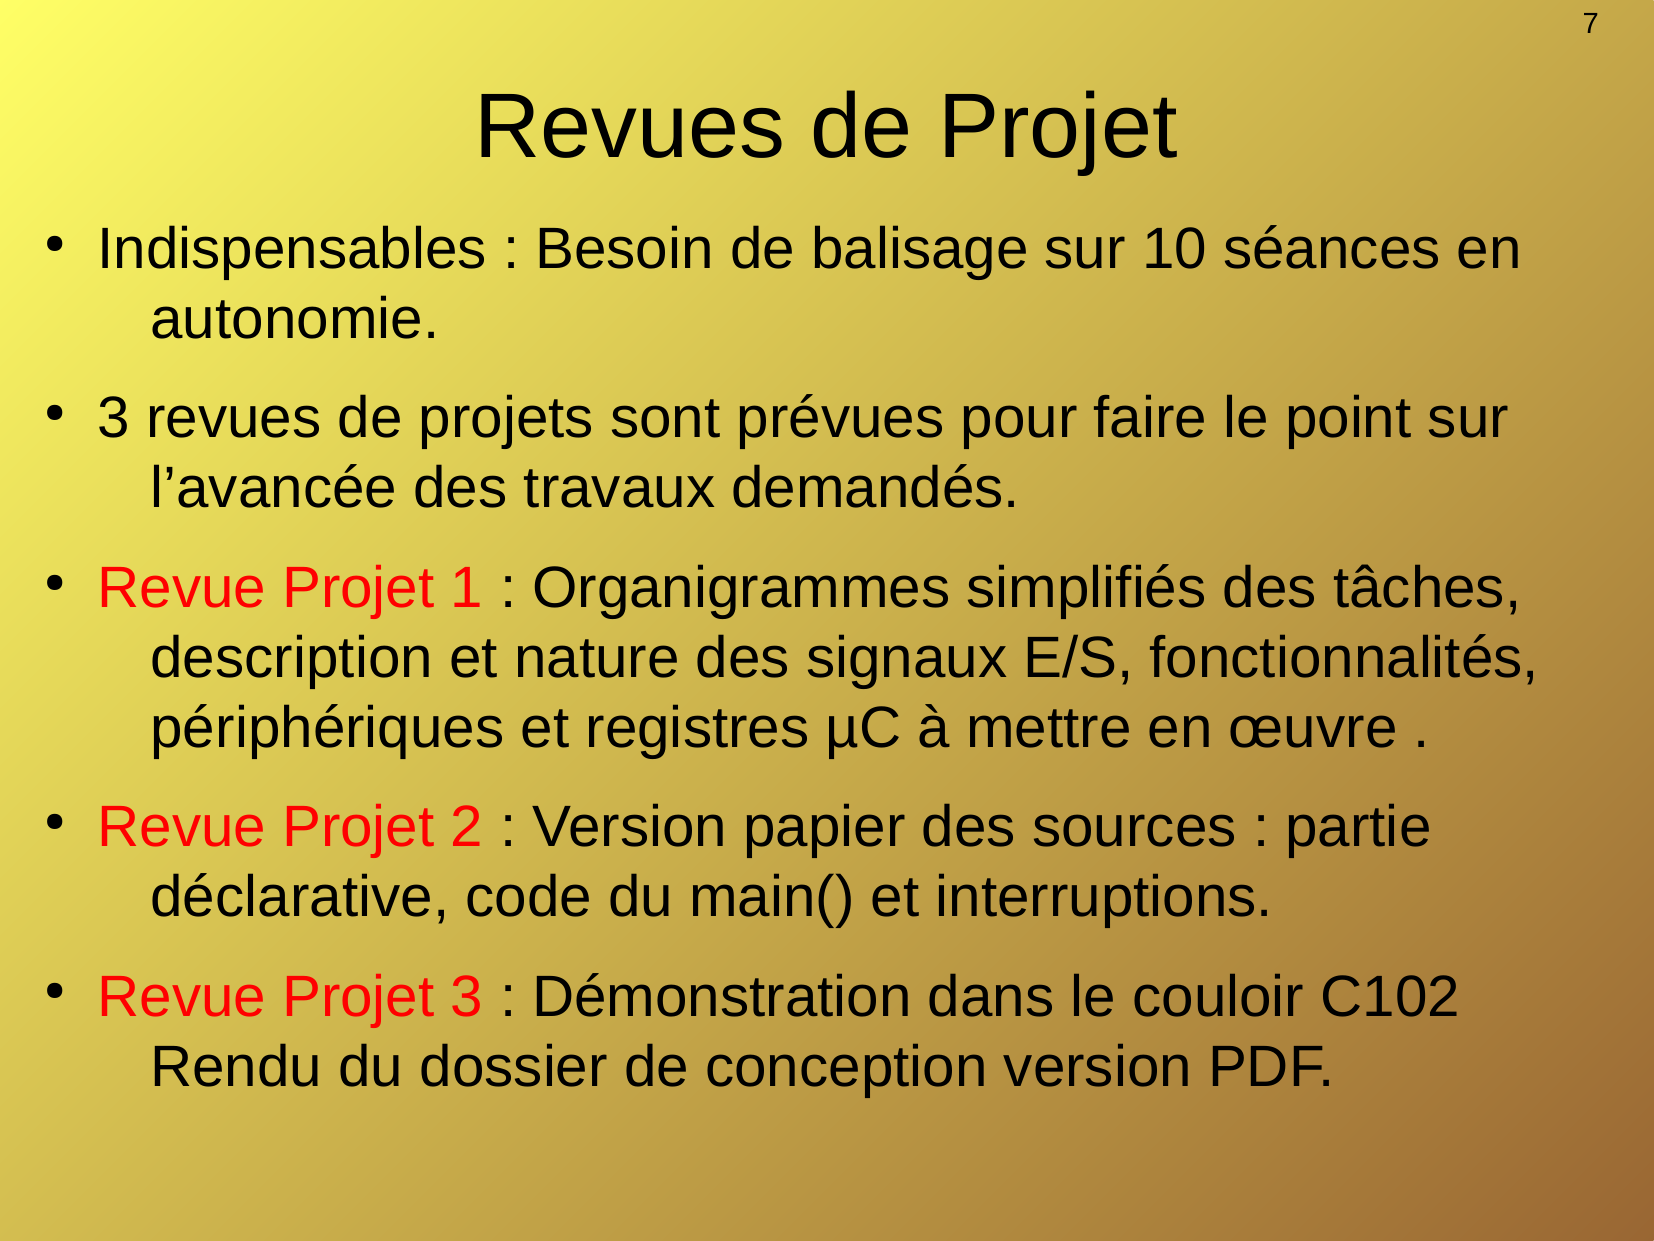

# Revues de Projet
Indispensables : Besoin de balisage sur 10 séances en autonomie.
3 revues de projets sont prévues pour faire le point sur l’avancée des travaux demandés.
Revue Projet 1 : Organigrammes simplifiés des tâches, description et nature des signaux E/S, fonctionnalités, périphériques et registres µC à mettre en œuvre .
Revue Projet 2 : Version papier des sources : partie déclarative, code du main() et interruptions.
Revue Projet 3 : Démonstration dans le couloir C102 Rendu du dossier de conception version PDF.